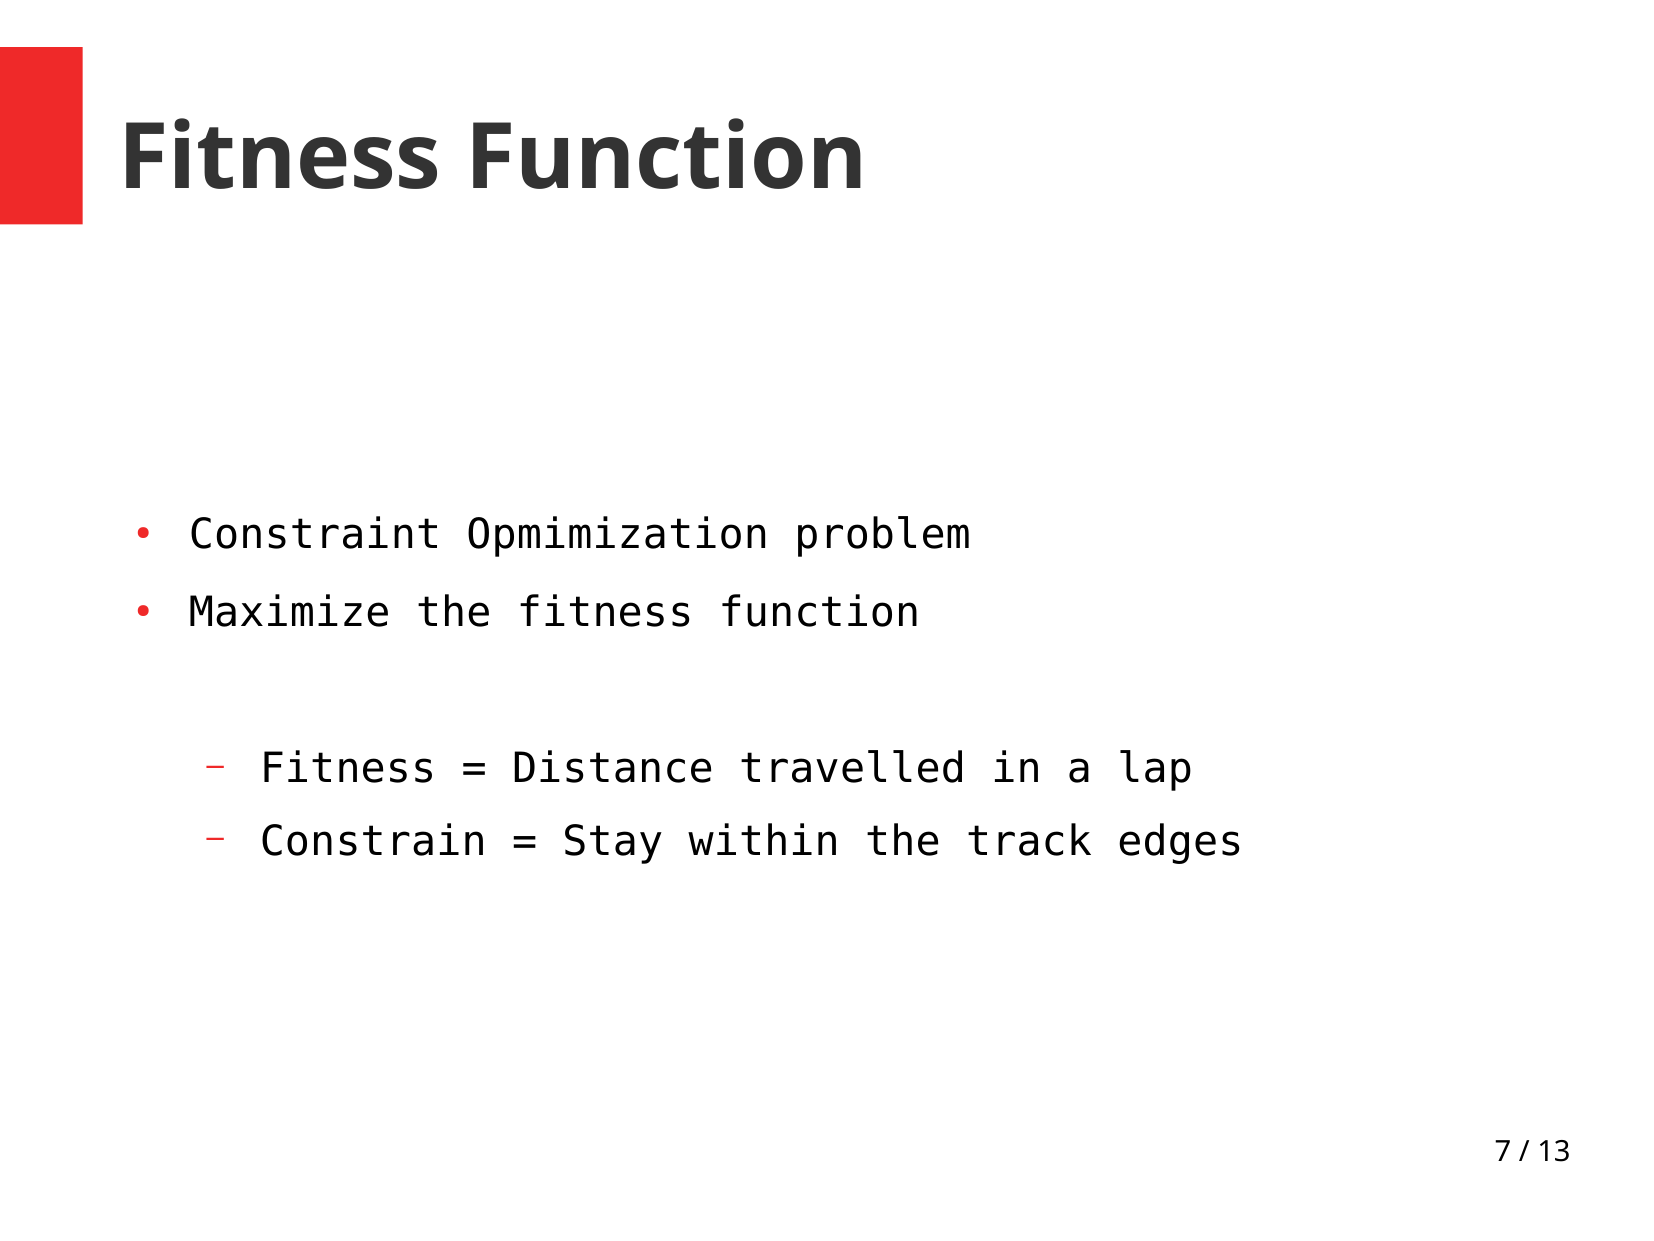

# Fitness Function
Constraint Opmimization problem
Maximize the fitness function
Fitness = Distance travelled in a lap
Constrain = Stay within the track edges
7